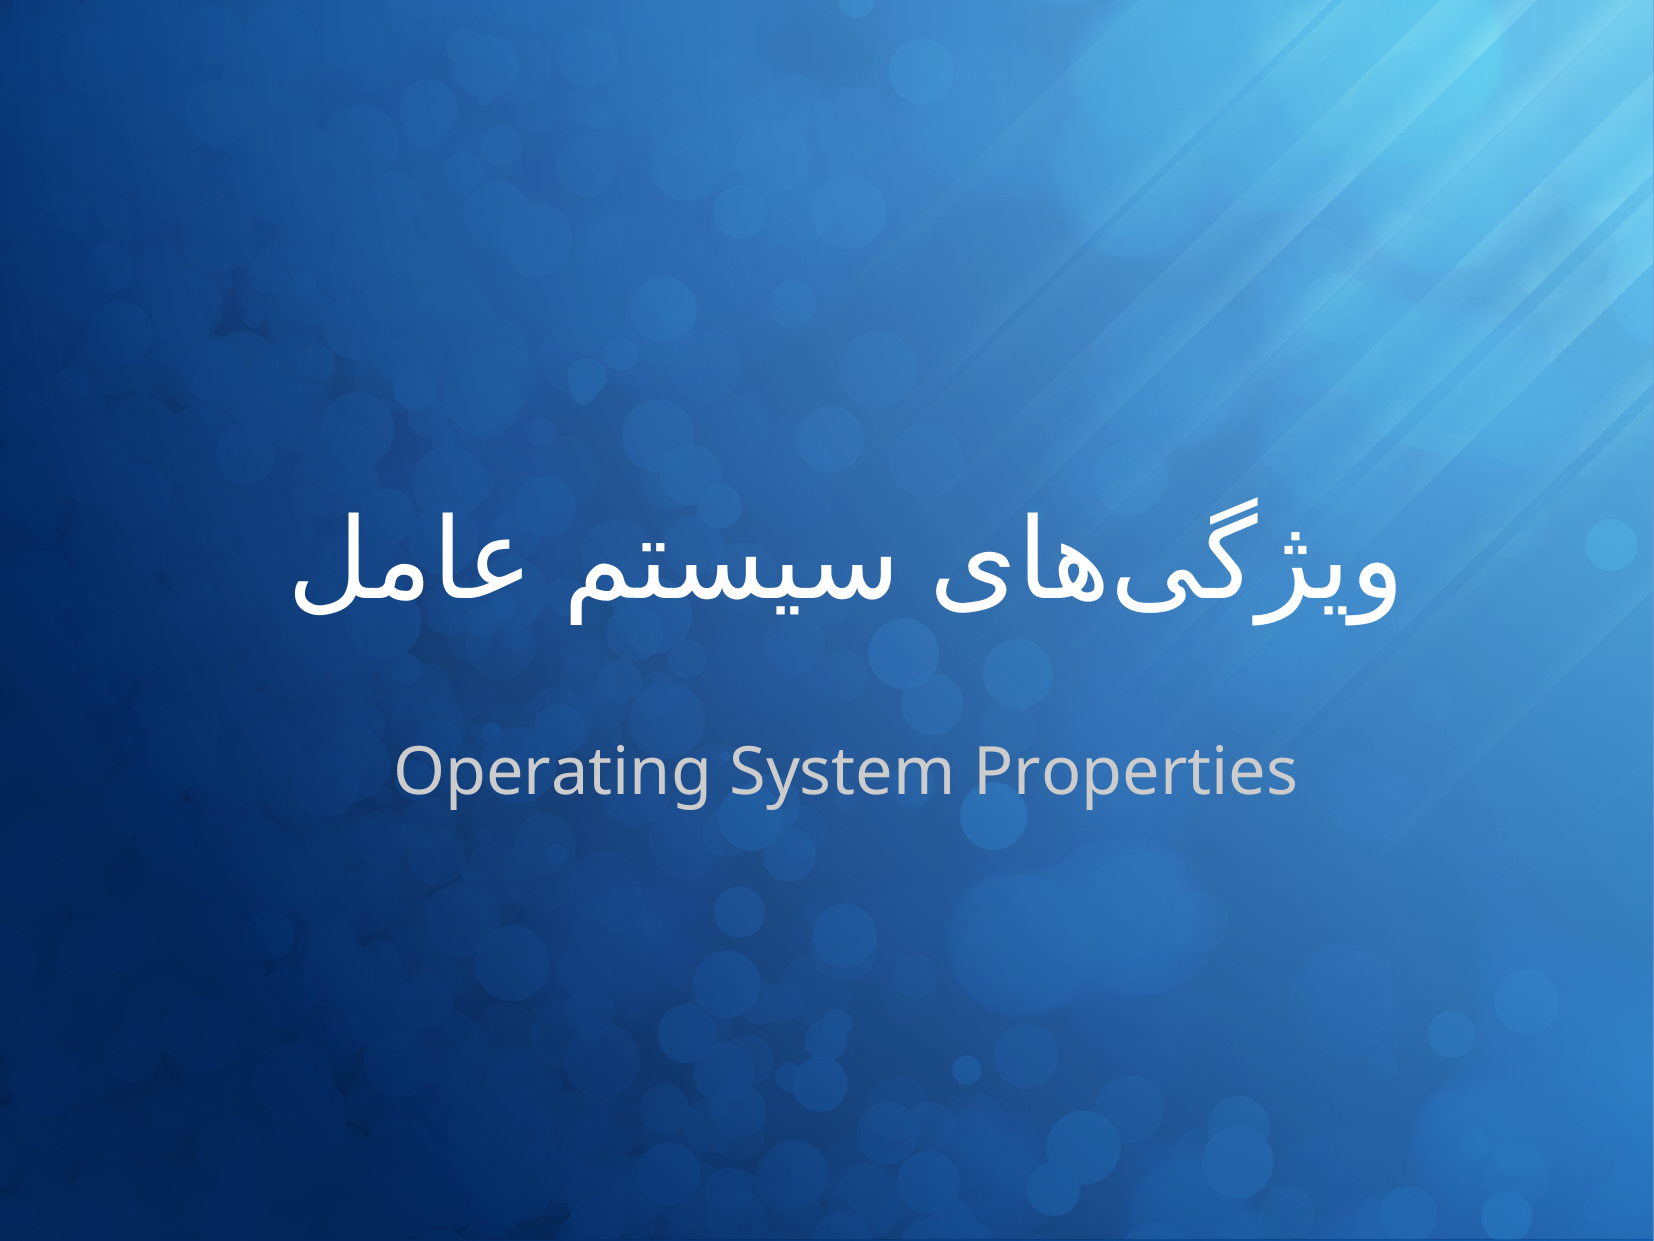

ویژگی‌های سیستم عامل
# Operating System Properties